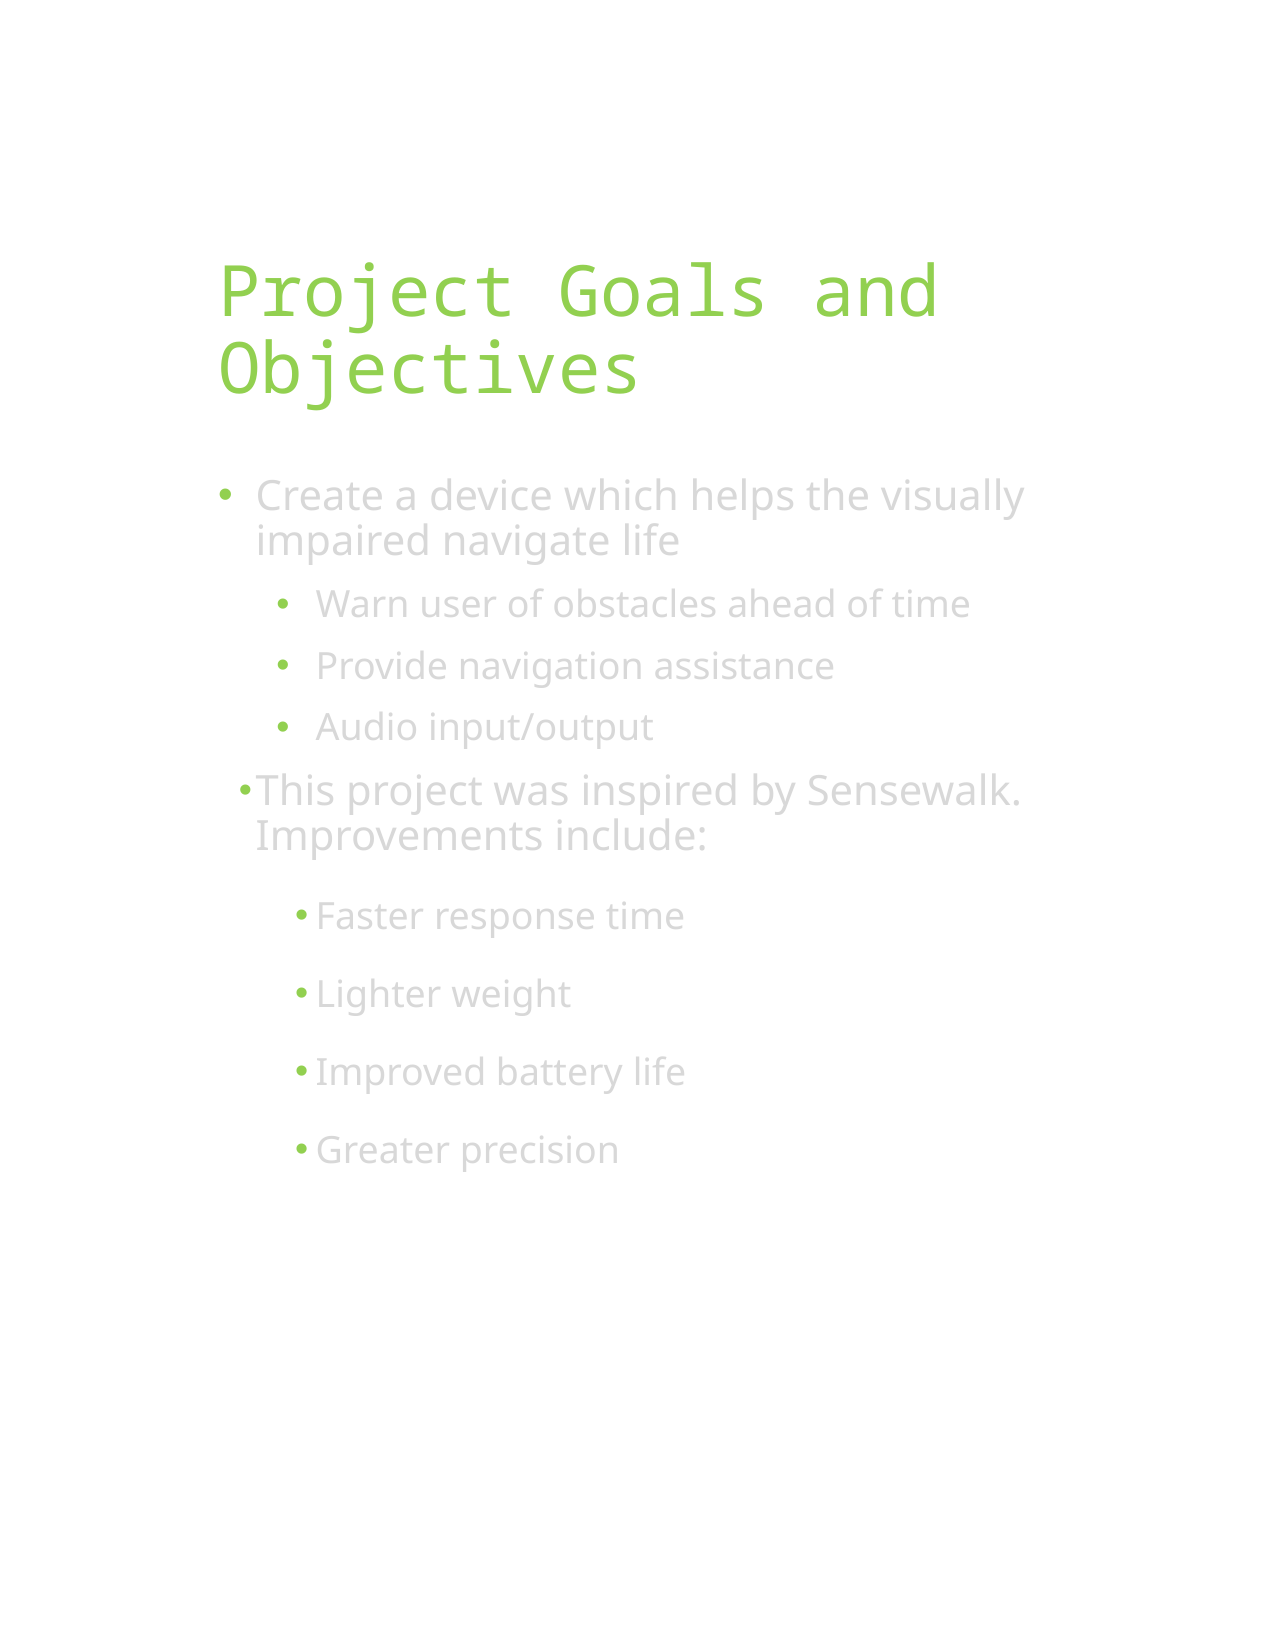

# Project Goals and Objectives
Create a device which helps the visually impaired navigate life
Warn user of obstacles ahead of time
Provide navigation assistance
Audio input/output
This project was inspired by Sensewalk. Improvements include:
Faster response time
Lighter weight
Improved battery life
Greater precision